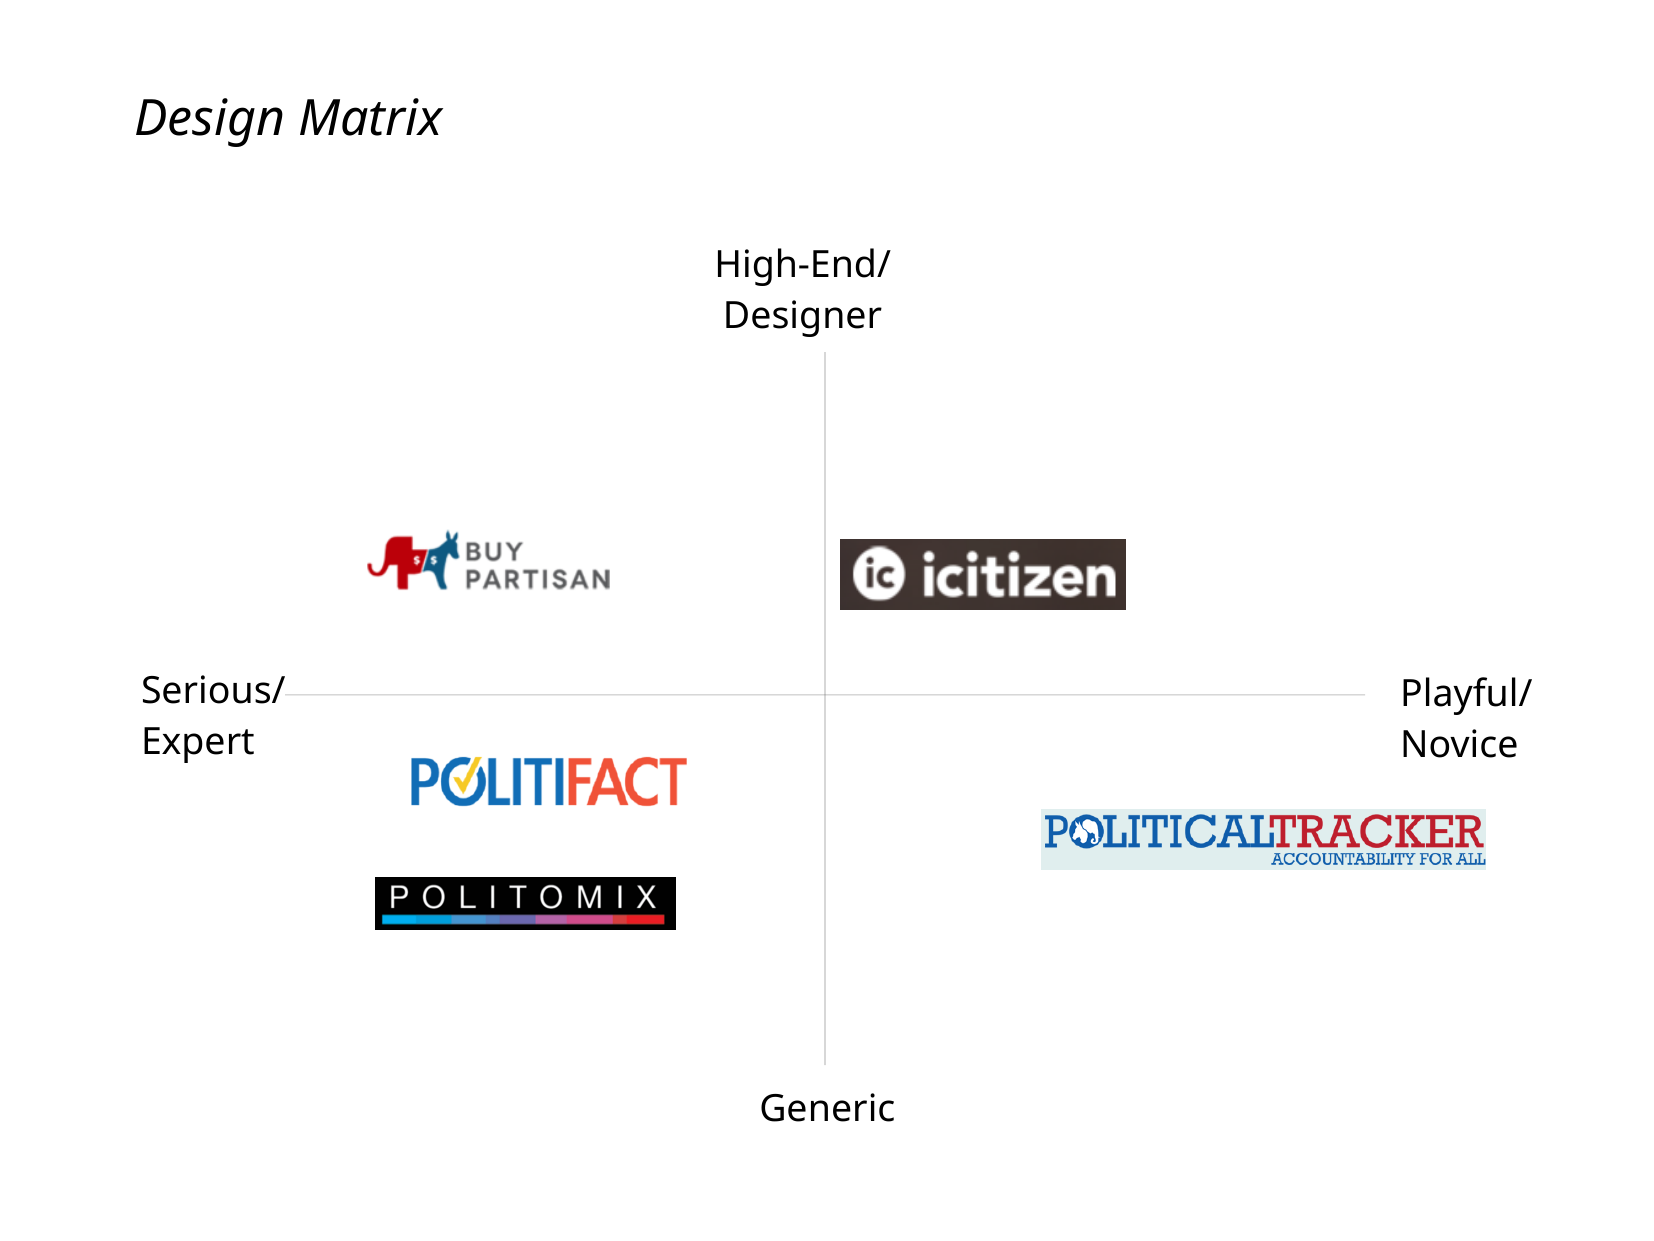

Design Matrix
High-End/
Designer
Serious/
Expert
Playful/
Novice
Generic